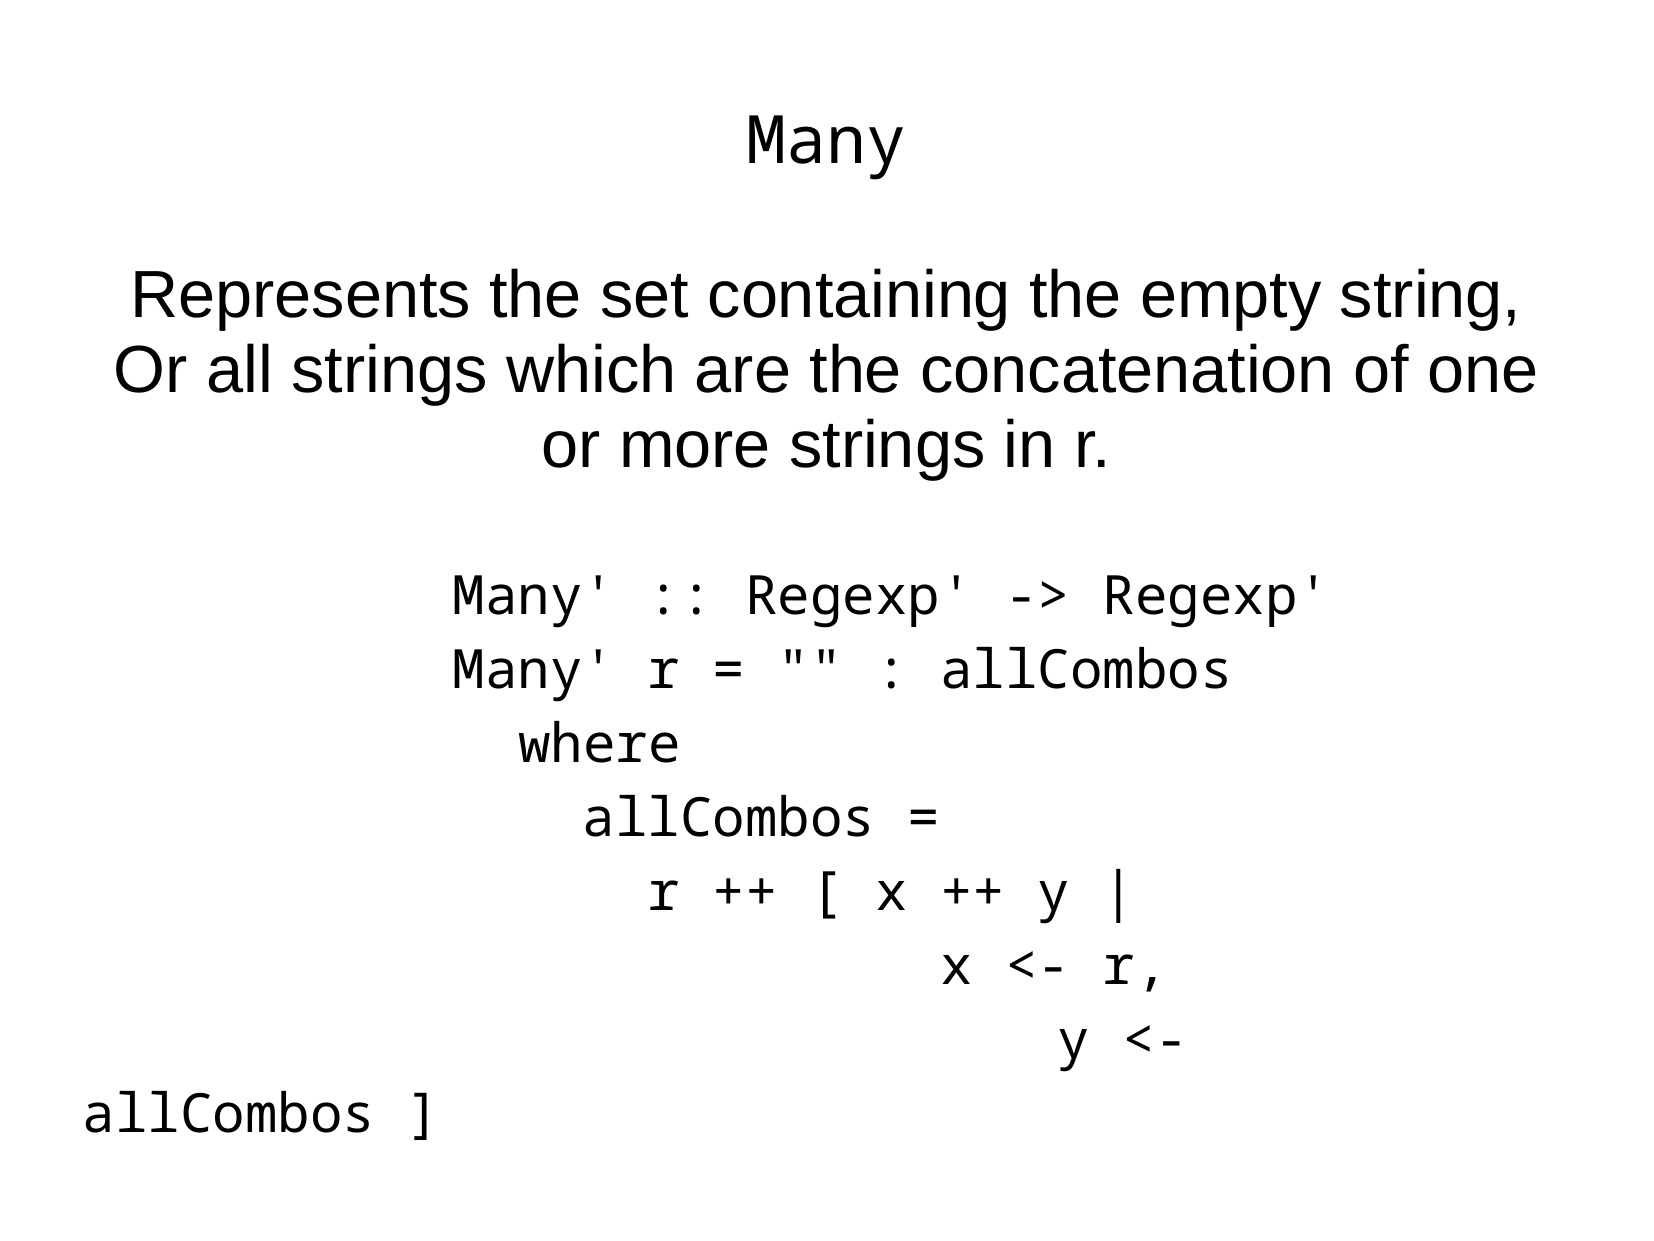

# Many
Represents the set containing the empty string,
Or all strings which are the concatenation of one or more strings in r.
 Many' :: Regexp' -> Regexp'
 Many' r = "" : allCombos
 where
 allCombos =
 r ++ [ x ++ y |
 x <- r,
 y <- allCombos ]